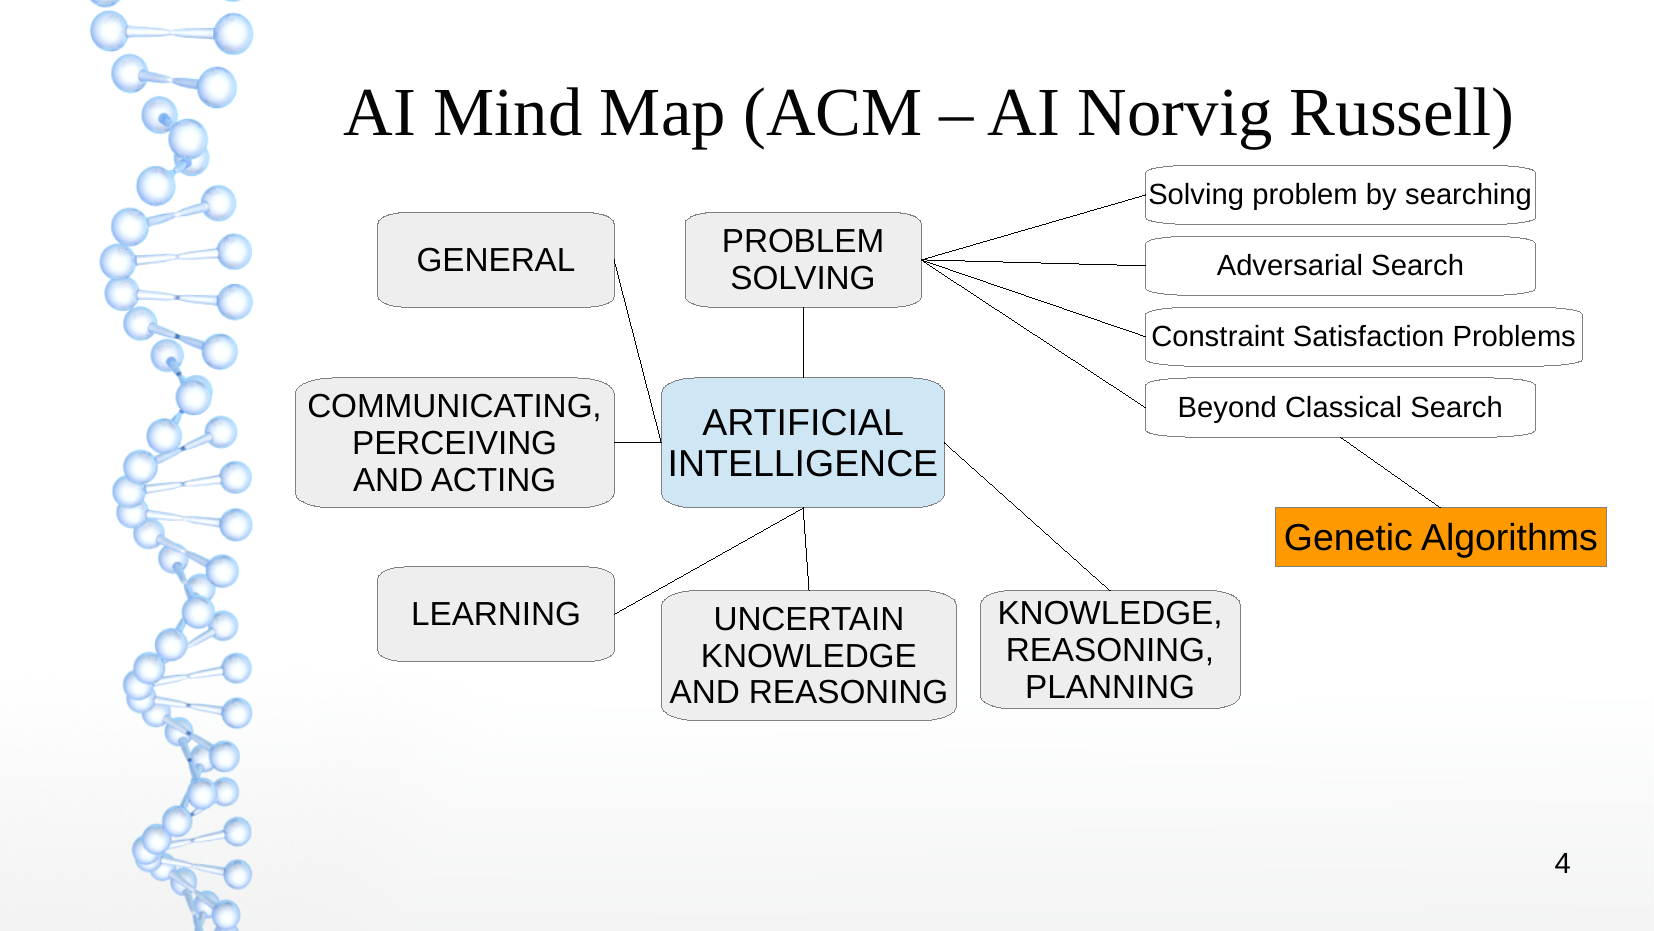

# AI Mind Map (ACM – AI Norvig Russell)
Solving problem by searching
GENERAL
PROBLEM
SOLVING
Adversarial Search
Constraint Satisfaction Problems
COMMUNICATING,
PERCEIVING
AND ACTING
ARTIFICIAL
INTELLIGENCE
Beyond Classical Search
Genetic Algorithms
LEARNING
UNCERTAIN
KNOWLEDGE
AND REASONING
KNOWLEDGE,
REASONING,
PLANNING
4